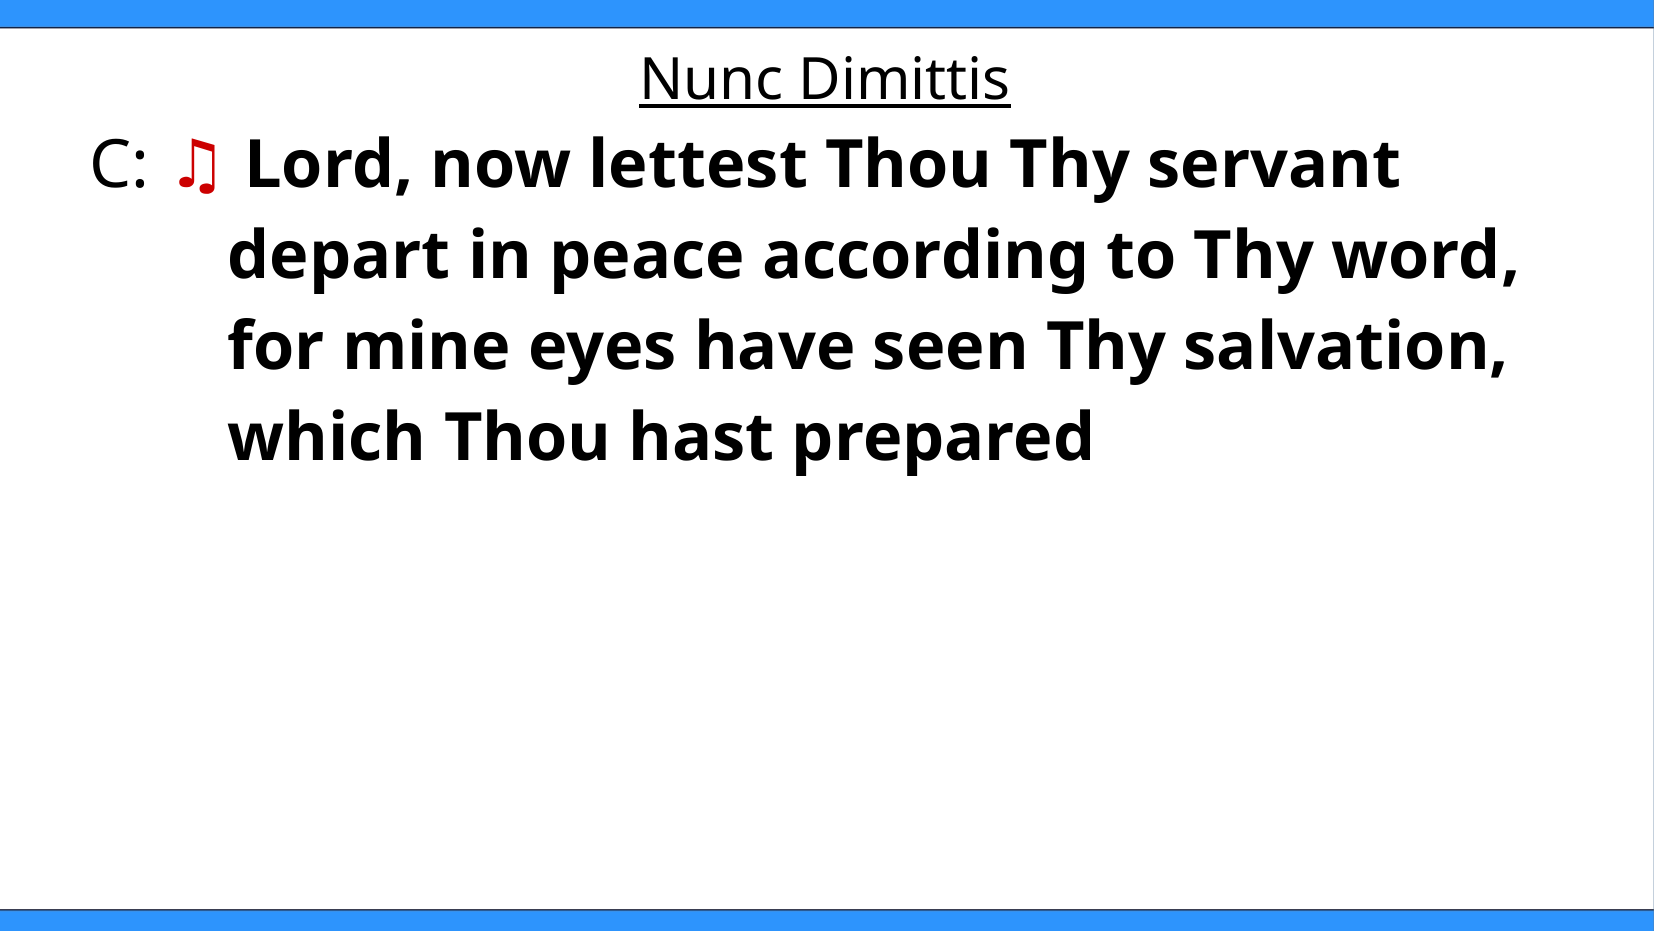

Nunc Dimittis
C: ♫ Lord, now lettest Thou Thy servant
 depart in peace according to Thy word,
 for mine eyes have seen Thy salvation,
 which Thou hast prepared